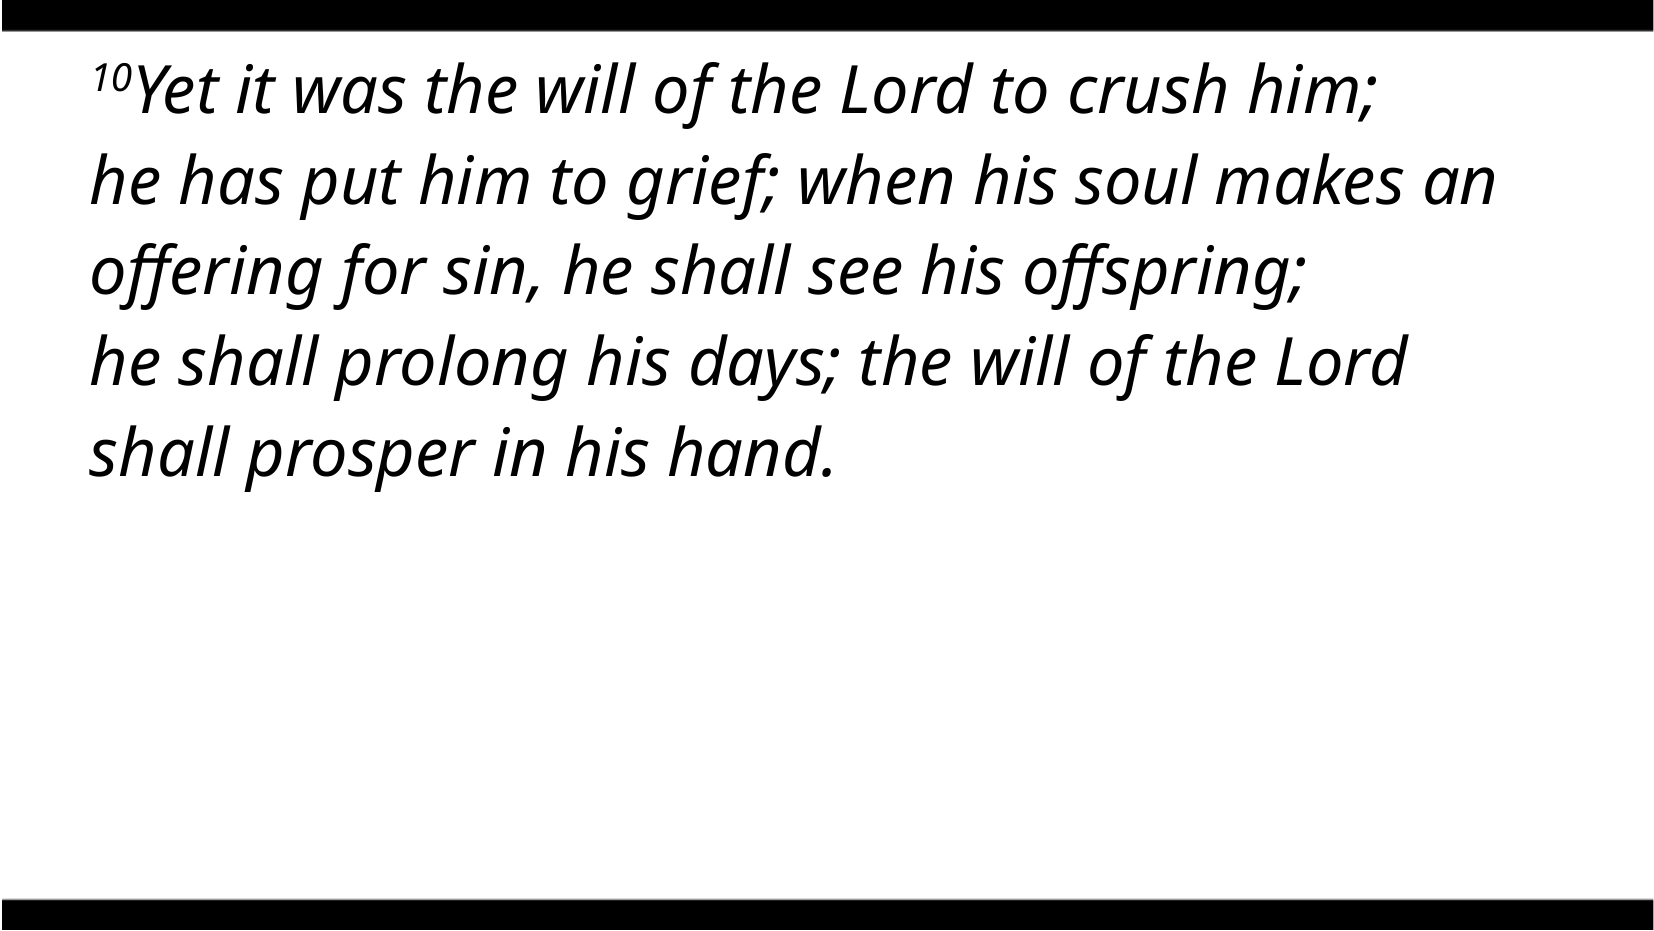

10Yet it was the will of the Lord to crush him;
he has put him to grief; when his soul makes an offering for sin, he shall see his offspring;
he shall prolong his days; the will of the Lord shall prosper in his hand.